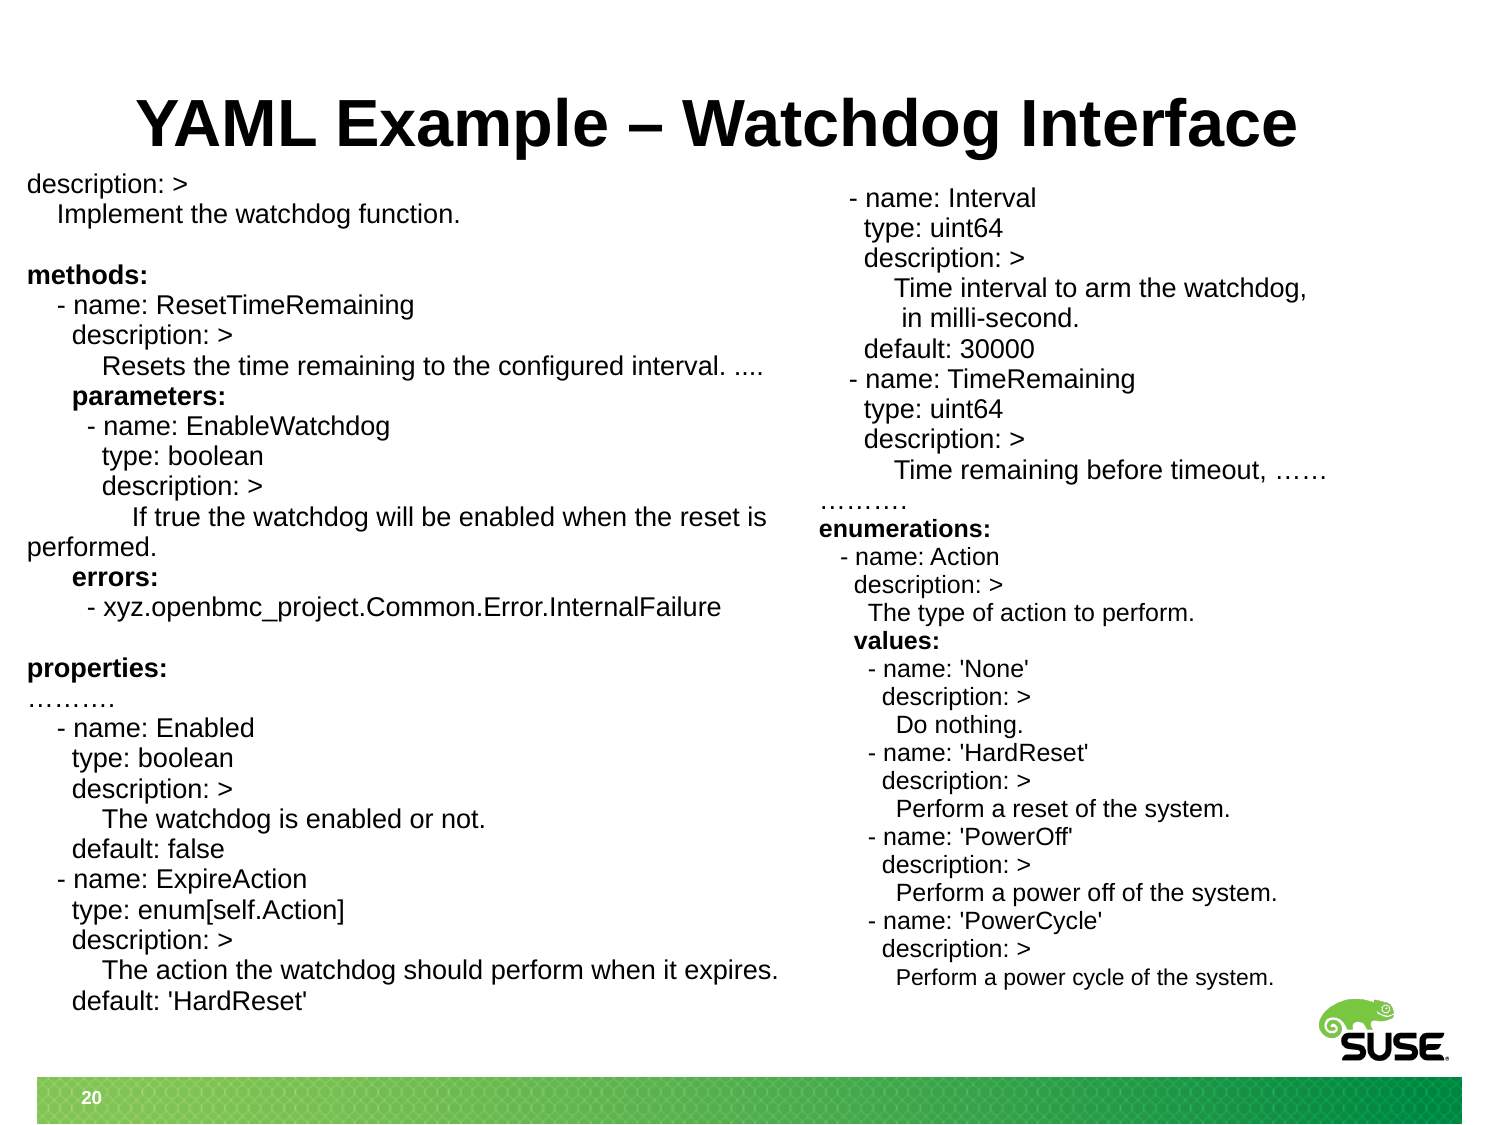

# YAML Example – Watchdog Interface
description: >
 Implement the watchdog function.
methods:
 - name: ResetTimeRemaining
 description: >
 Resets the time remaining to the configured interval. ....
 parameters:
 - name: EnableWatchdog
 type: boolean
 description: >
 If true the watchdog will be enabled when the reset is performed.
 errors:
 - xyz.openbmc_project.Common.Error.InternalFailure
properties:
……….
 - name: Enabled
 type: boolean
 description: >
 The watchdog is enabled or not.
 default: false
 - name: ExpireAction
 type: enum[self.Action]
 description: >
 The action the watchdog should perform when it expires.
 default: 'HardReset'
 - name: Interval
 type: uint64
 description: >
 Time interval to arm the watchdog,
 in milli-second.
 default: 30000
 - name: TimeRemaining
 type: uint64
 description: >
 Time remaining before timeout, ……
……….
enumerations:
 - name: Action
 description: >
 The type of action to perform.
 values:
 - name: 'None'
 description: >
 Do nothing.
 - name: 'HardReset'
 description: >
 Perform a reset of the system.
 - name: 'PowerOff'
 description: >
 Perform a power off of the system.
 - name: 'PowerCycle'
 description: >
 Perform a power cycle of the system.